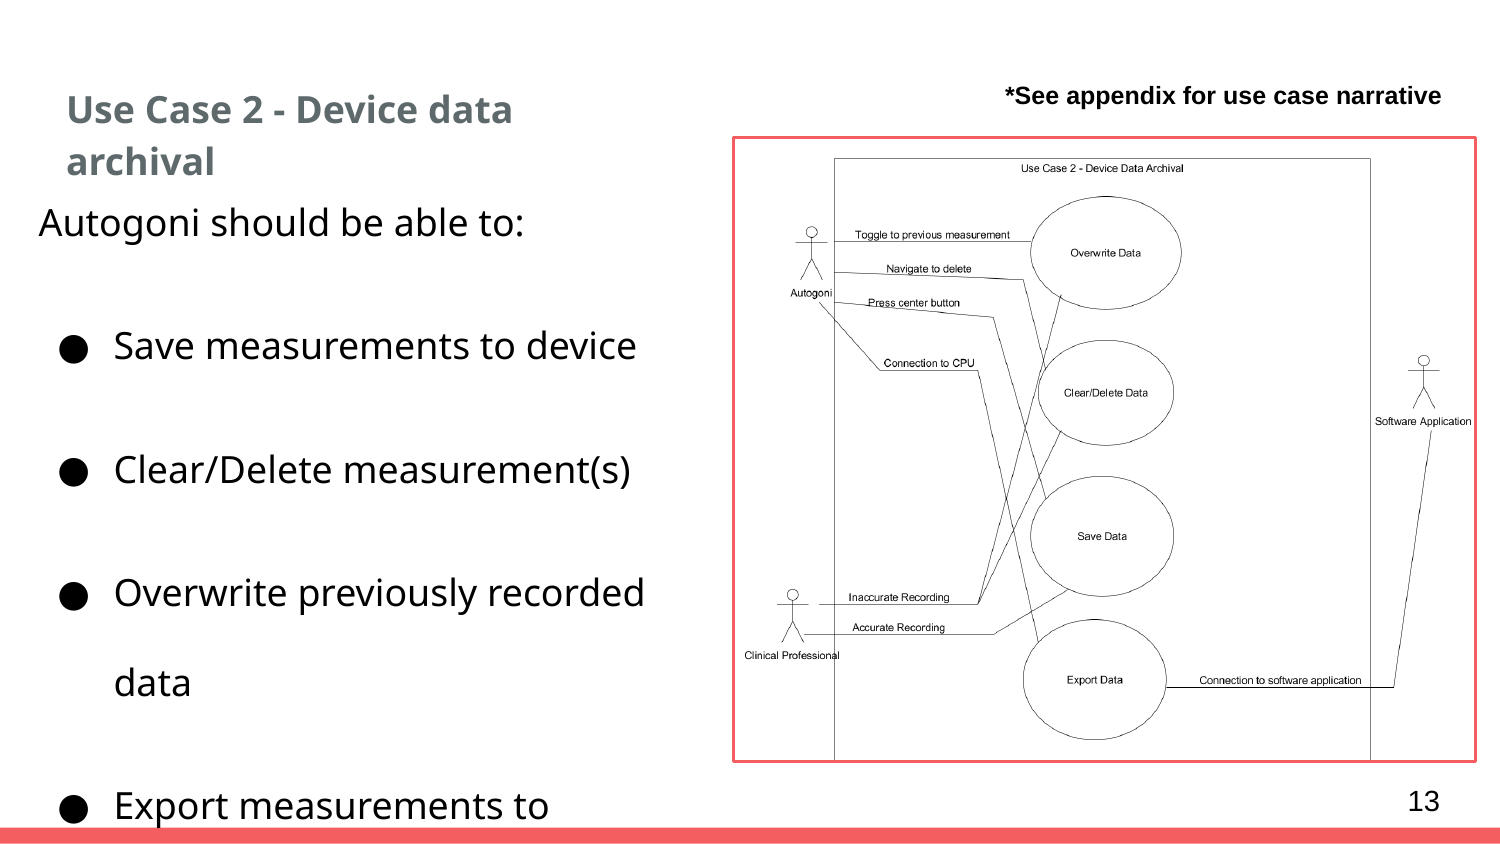

# Use Case 2 - Device data archival
*See appendix for use case narrative
Autogoni should be able to:
Save measurements to device
Clear/Delete measurement(s)
Overwrite previously recorded data
Export measurements to external software application